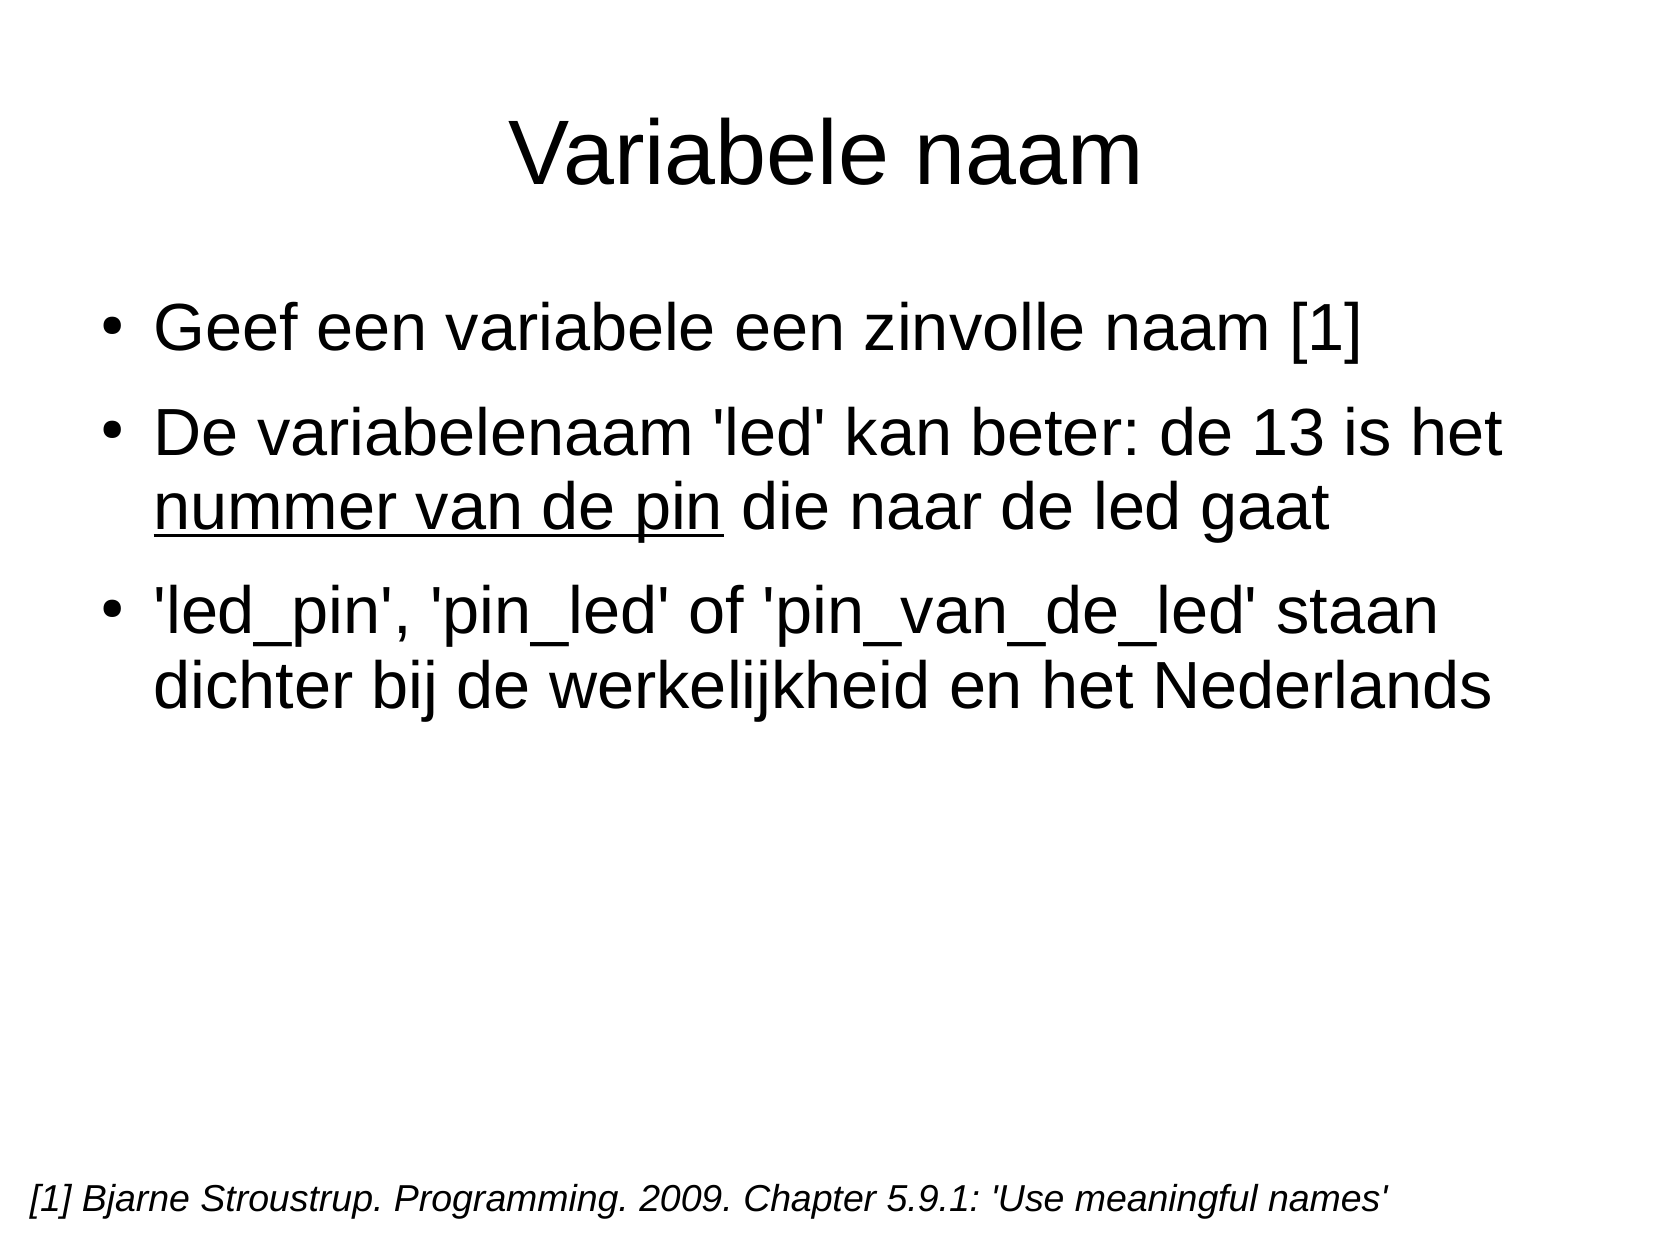

# Variabele naam
Geef een variabele een zinvolle naam [1]
De variabelenaam 'led' kan beter: de 13 is het nummer van de pin die naar de led gaat
'led_pin', 'pin_led' of 'pin_van_de_led' staan dichter bij de werkelijkheid en het Nederlands
[1] Bjarne Stroustrup. Programming. 2009. Chapter 5.9.1: 'Use meaningful names'